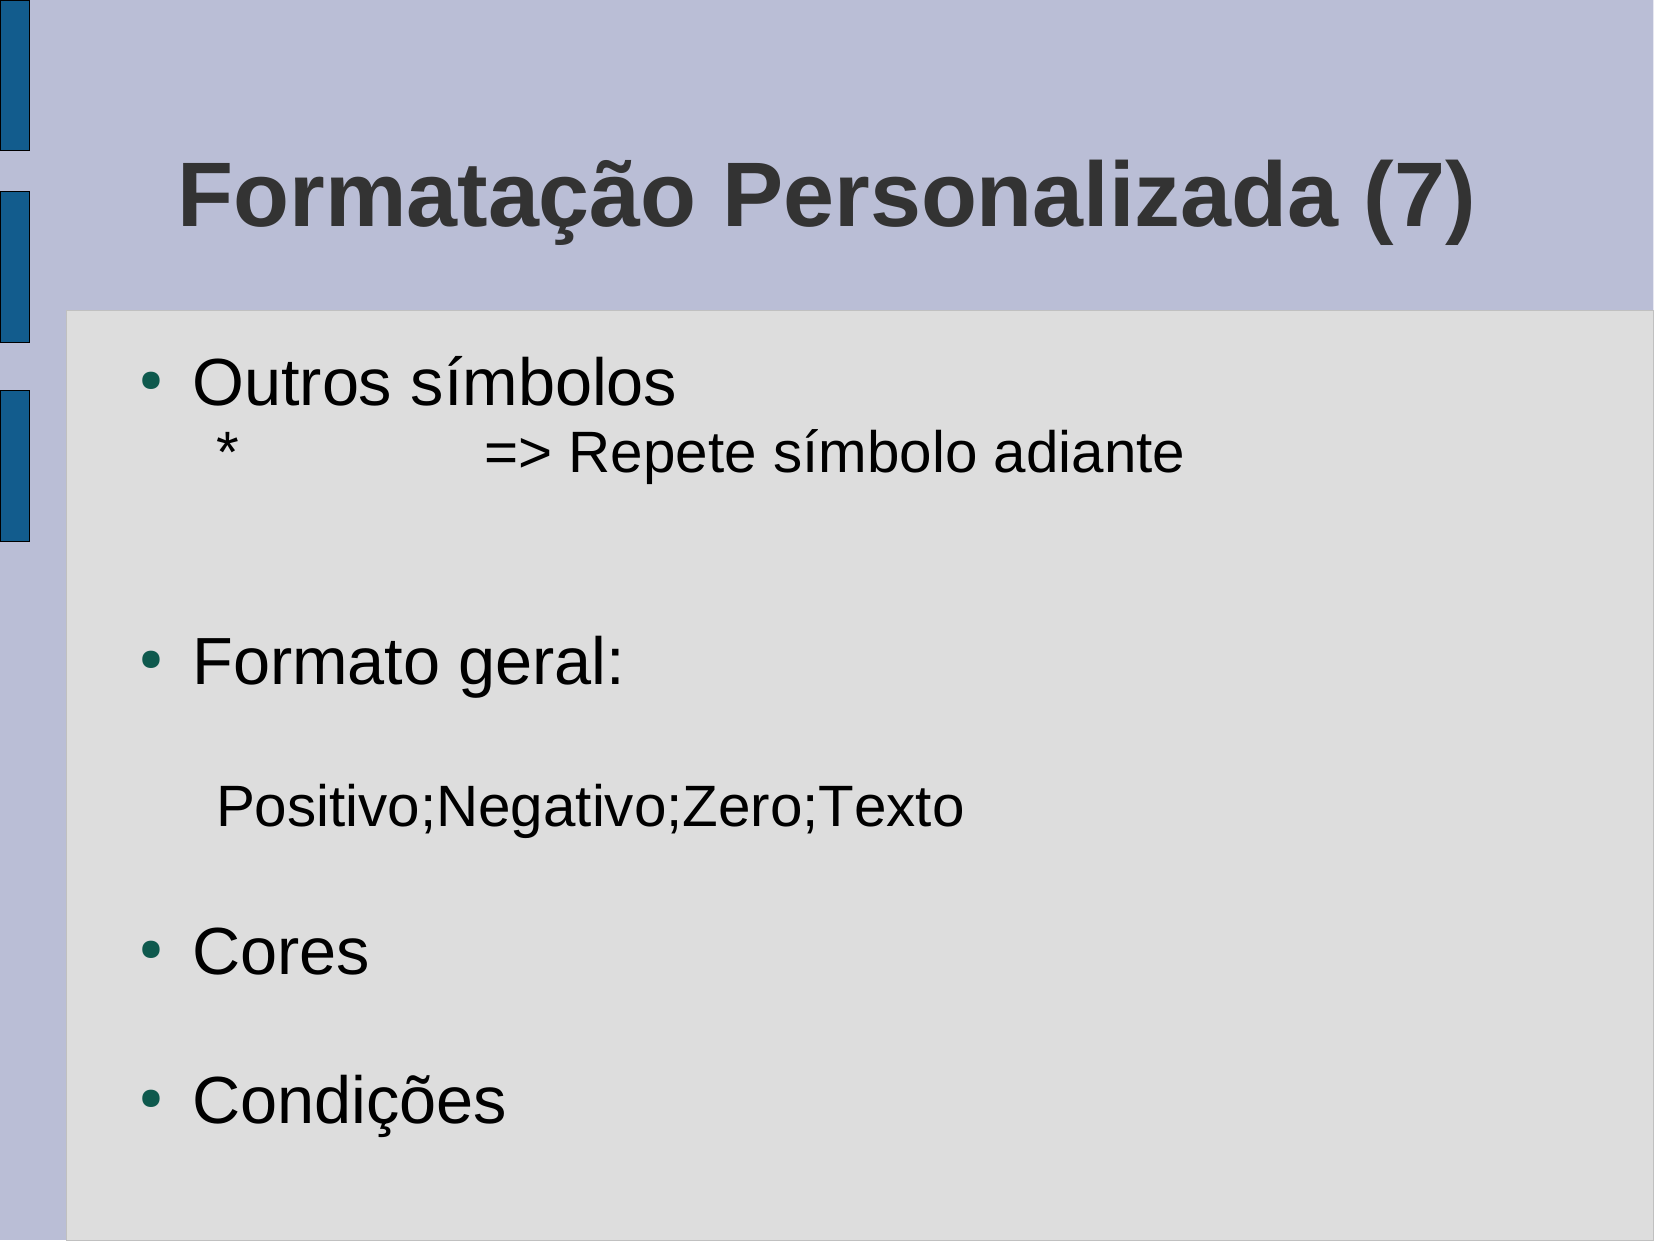

# Formatação Personalizada (7)
Outros símbolos
*			=> Repete símbolo adiante
Formato geral:
Positivo;Negativo;Zero;Texto
Cores
Condições